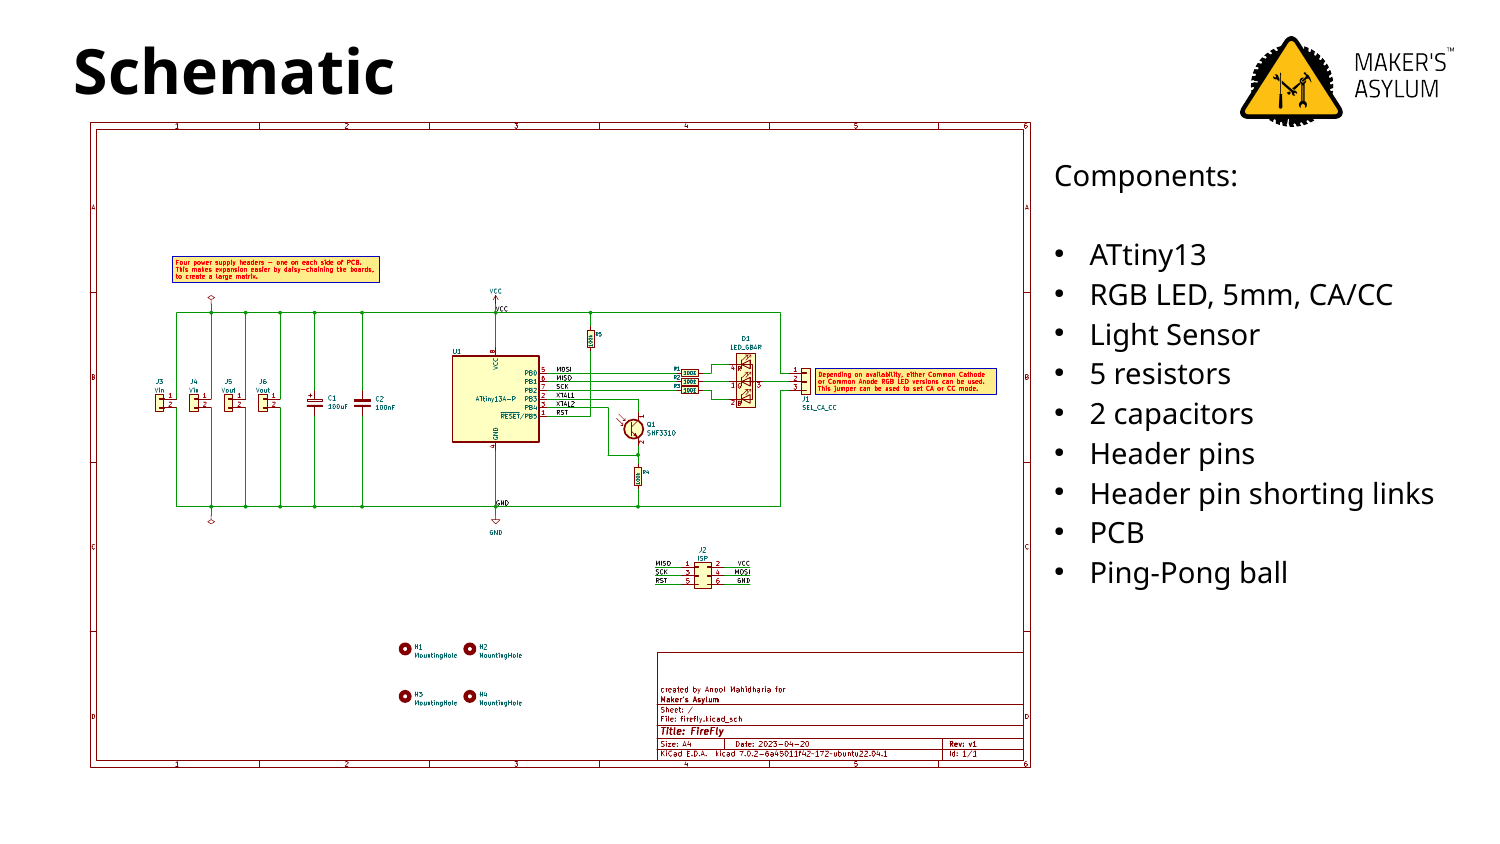

Schematic
Components:
ATtiny13
RGB LED, 5mm, CA/CC
Light Sensor
5 resistors
2 capacitors
Header pins
Header pin shorting links
PCB
Ping-Pong ball